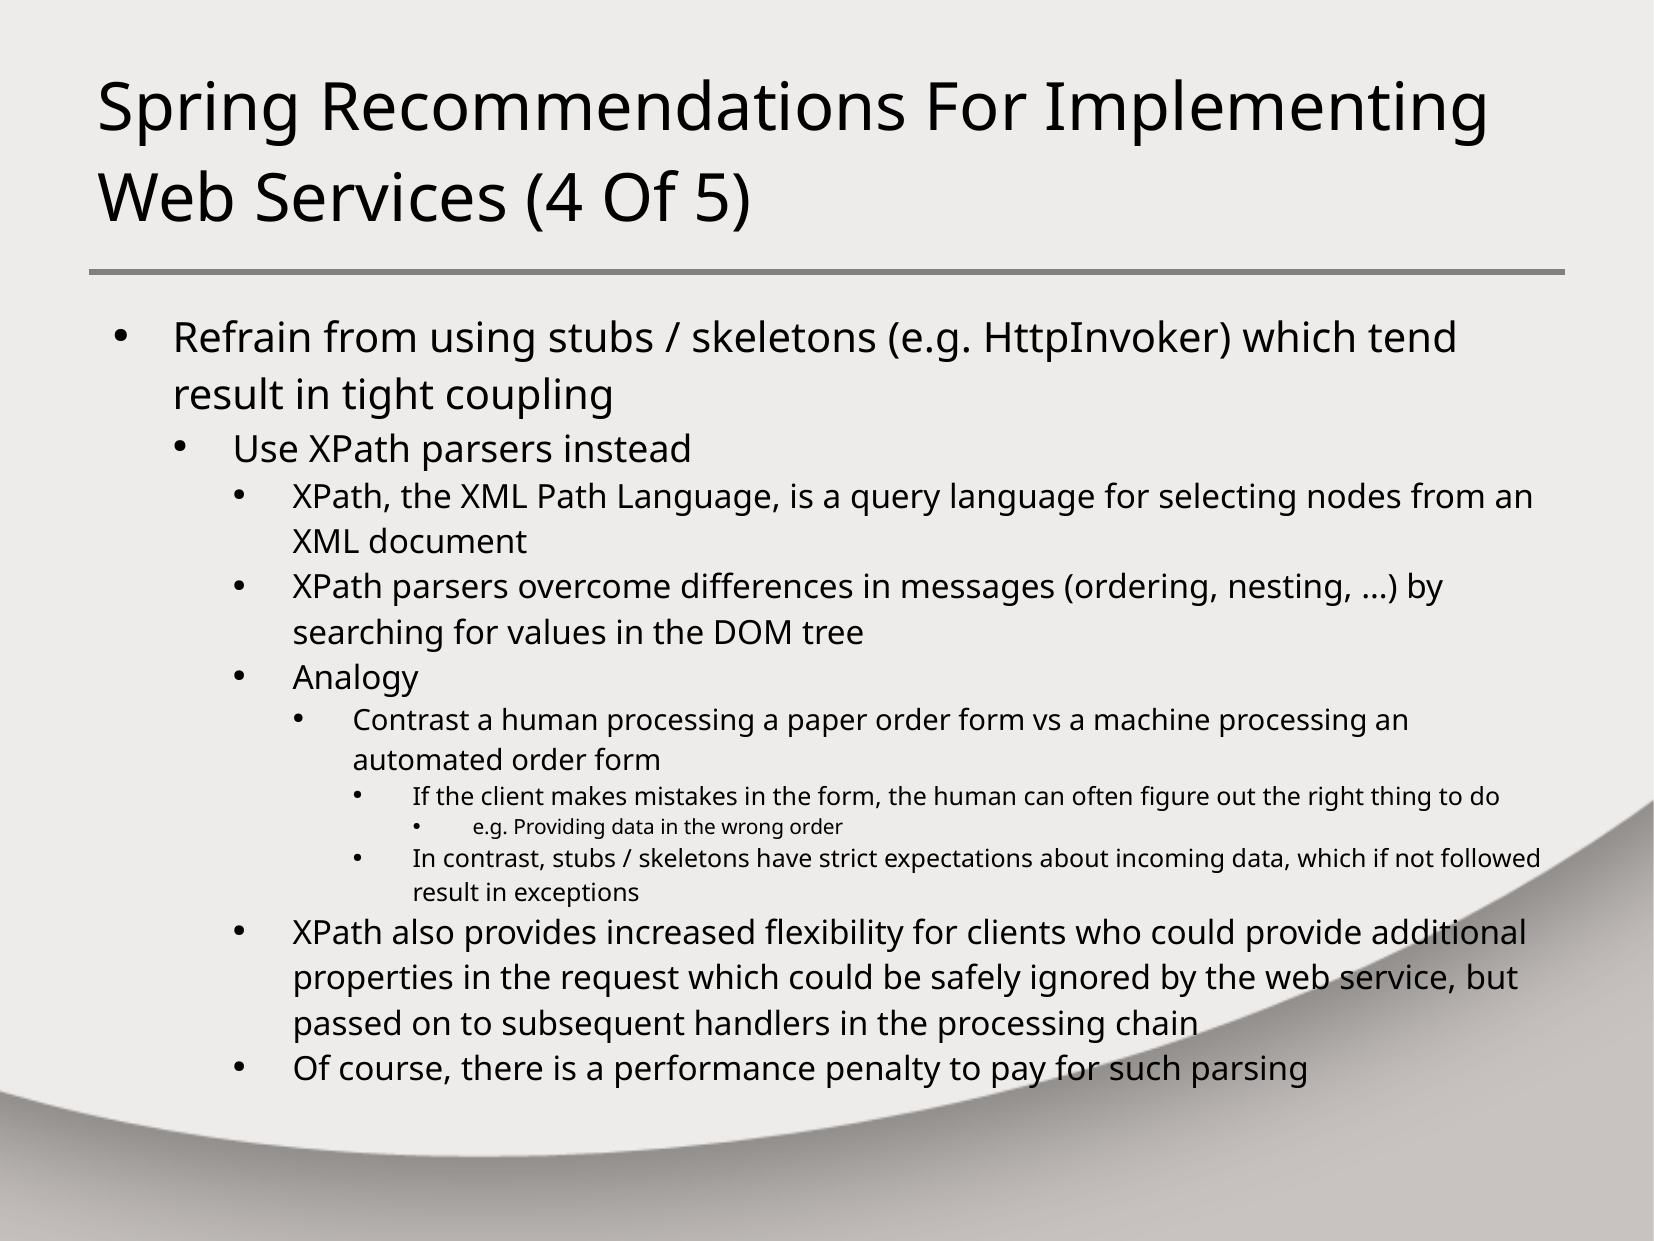

# Spring Recommendations For Implementing Web Services (4 Of 5)
Refrain from using stubs / skeletons (e.g. HttpInvoker) which tend result in tight coupling
Use XPath parsers instead
XPath, the XML Path Language, is a query language for selecting nodes from an XML document
XPath parsers overcome differences in messages (ordering, nesting, …) by searching for values in the DOM tree
Analogy
Contrast a human processing a paper order form vs a machine processing an automated order form
If the client makes mistakes in the form, the human can often figure out the right thing to do
e.g. Providing data in the wrong order
In contrast, stubs / skeletons have strict expectations about incoming data, which if not followed result in exceptions
XPath also provides increased flexibility for clients who could provide additional properties in the request which could be safely ignored by the web service, but passed on to subsequent handlers in the processing chain
Of course, there is a performance penalty to pay for such parsing